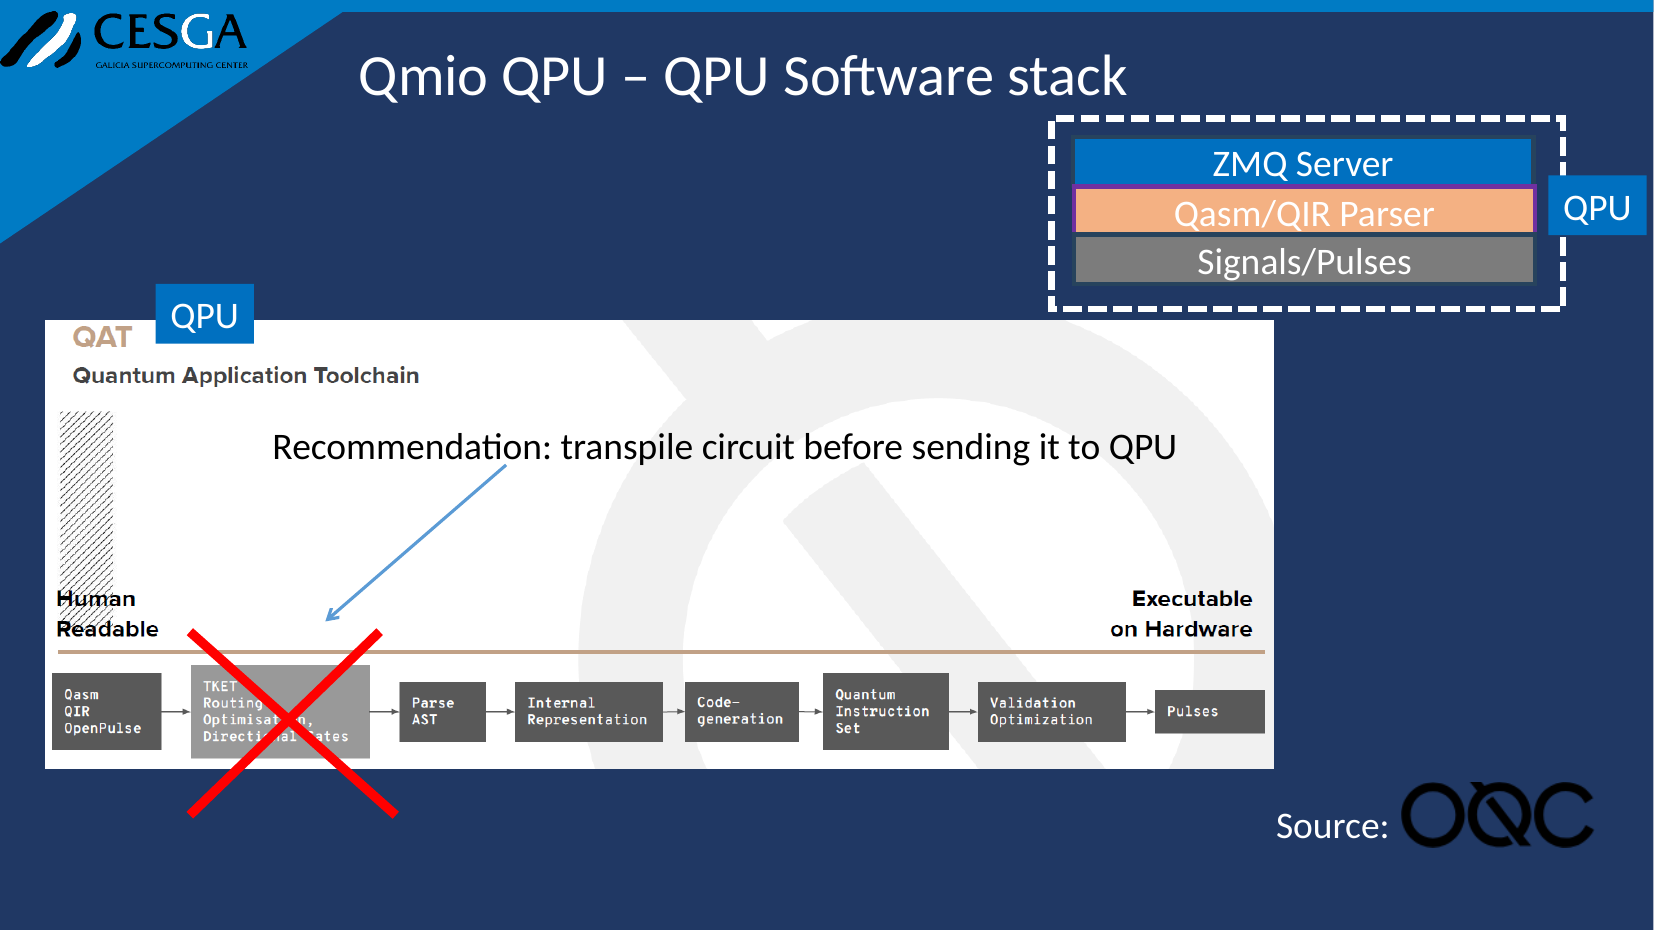

Qmio QPU – QPU Software stack
ZMQ Server
QPU
Qasm/QIR Parser
Signals/Pulses
QPU
Recommendation: transpile circuit before sending it to QPU
Source: